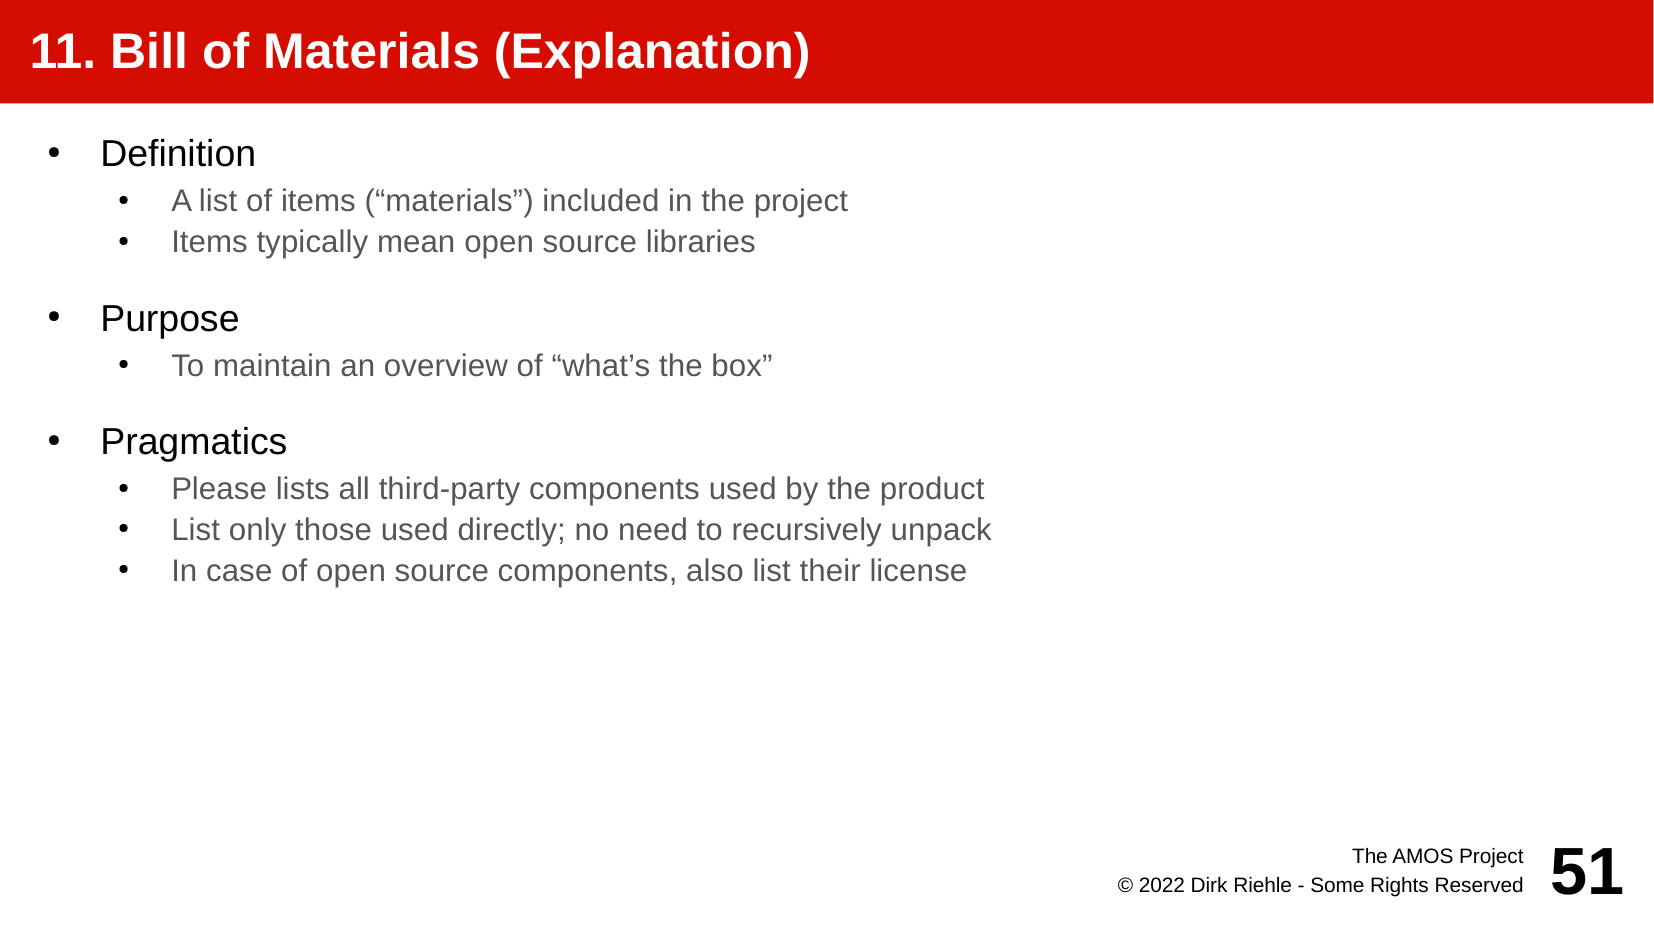

# 11. Bill of Materials (Explanation)
Definition
A list of items (“materials”) included in the project
Items typically mean open source libraries
Purpose
To maintain an overview of “what’s the box”
Pragmatics
Please lists all third-party components used by the product
List only those used directly; no need to recursively unpack
In case of open source components, also list their license
The AMOS Project
51
© 2022 Dirk Riehle - Some Rights Reserved